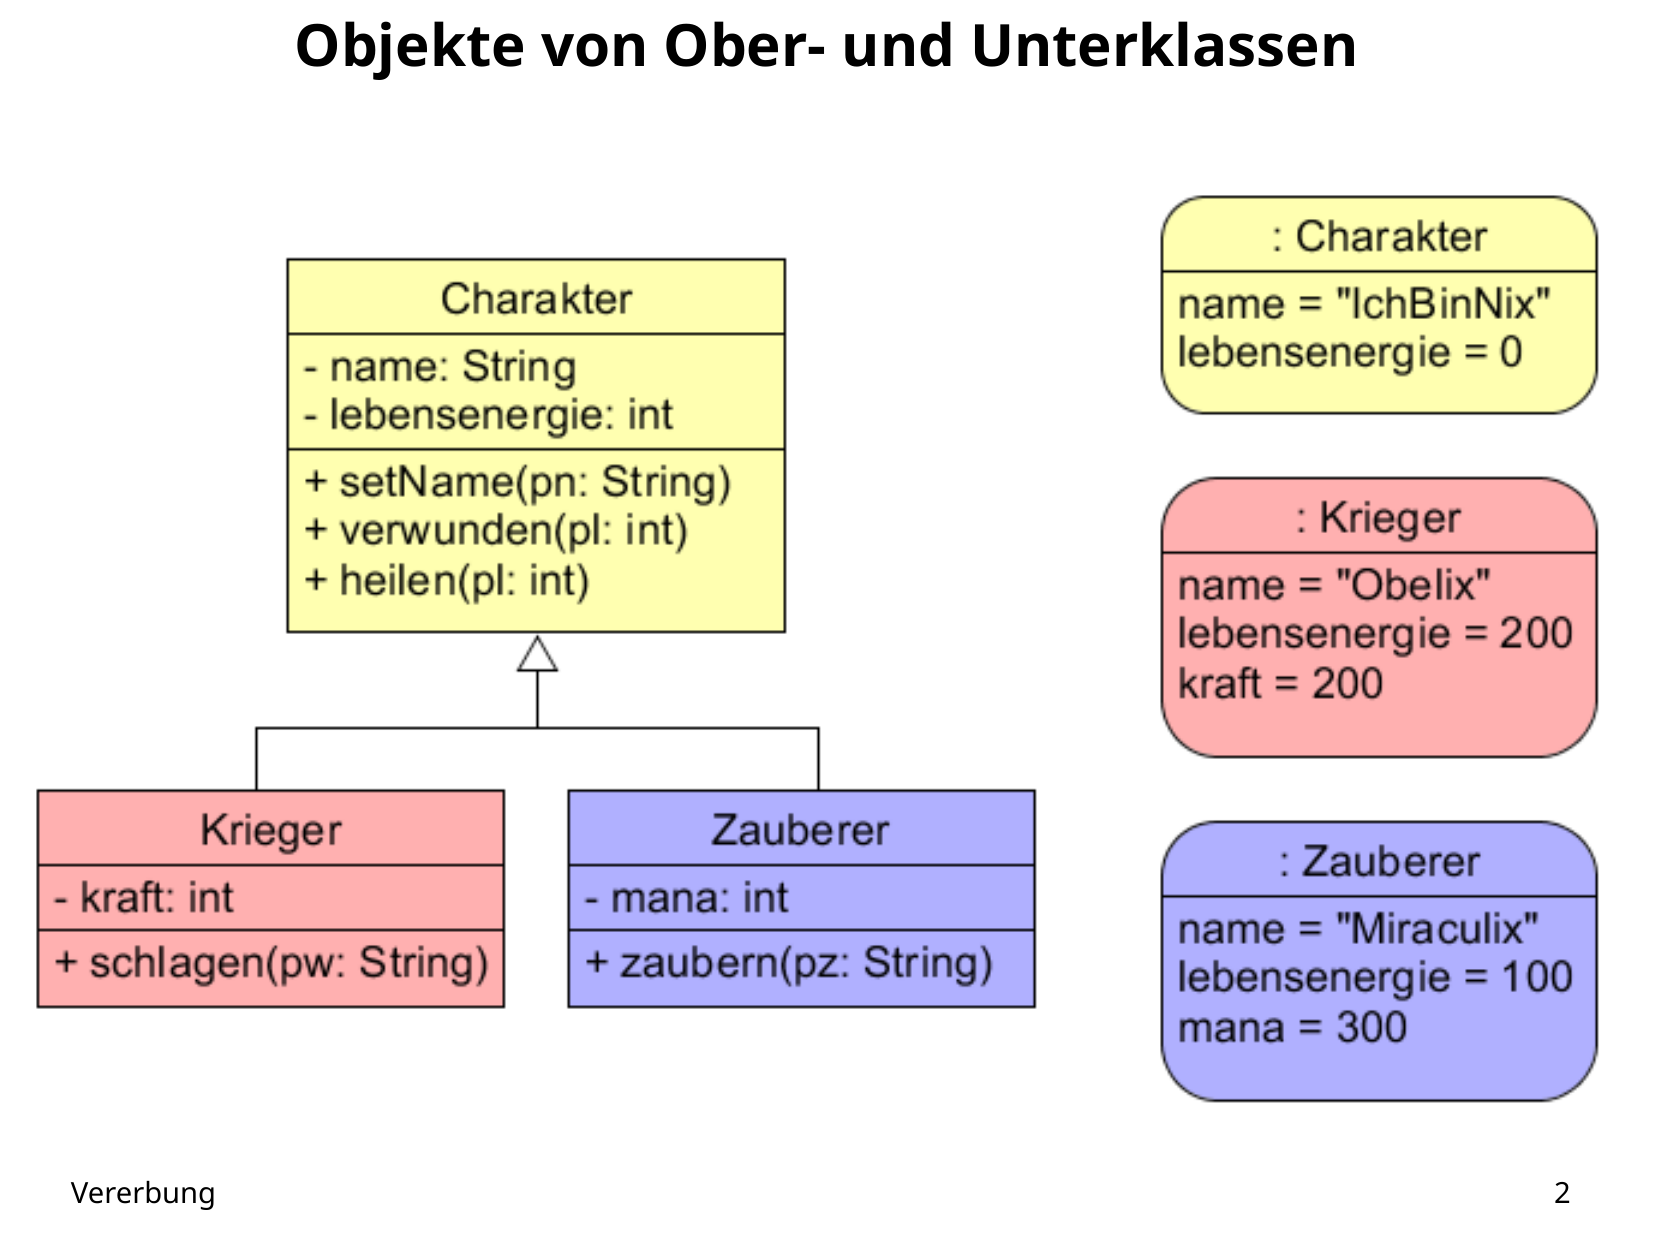

# Objekte von Ober- und Unterklassen
Vererbung
2